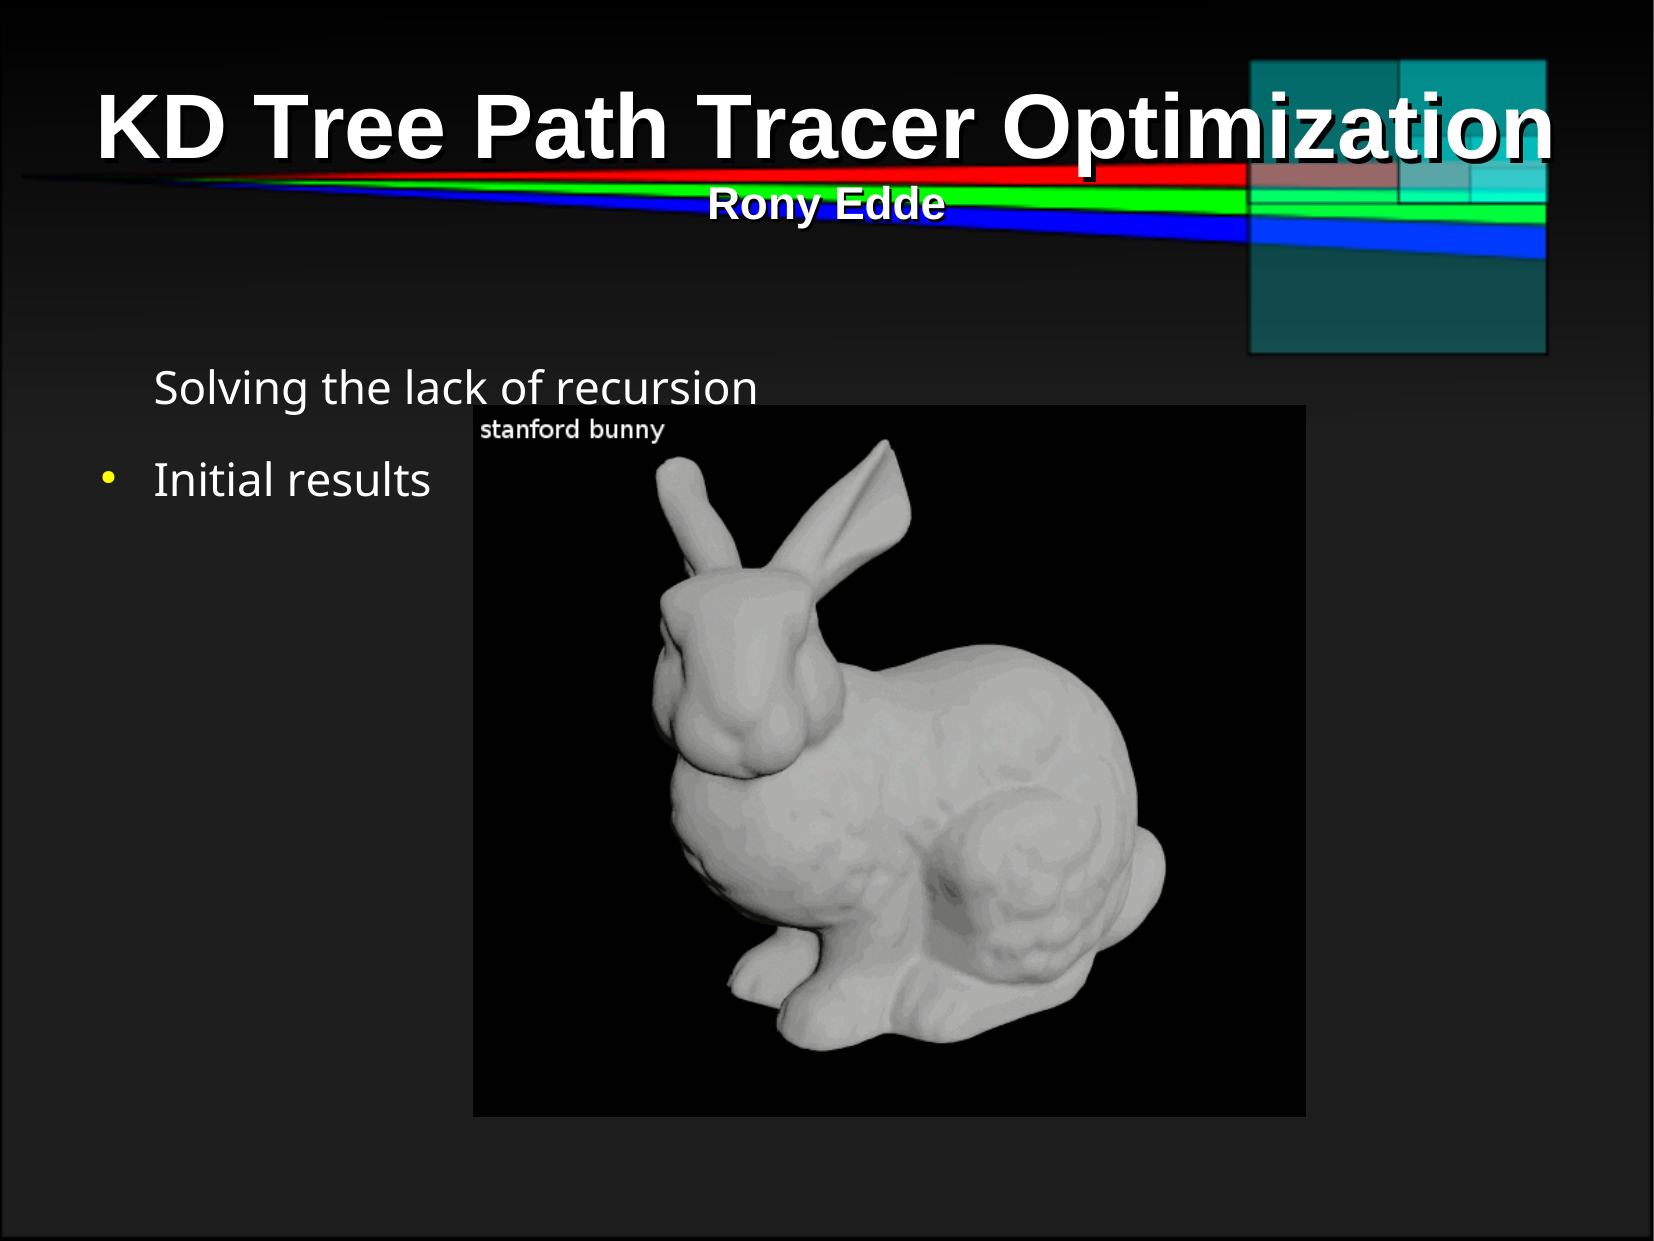

KD Tree Path Tracer Optimization
Rony Edde
# Solving the lack of recursion
Initial results